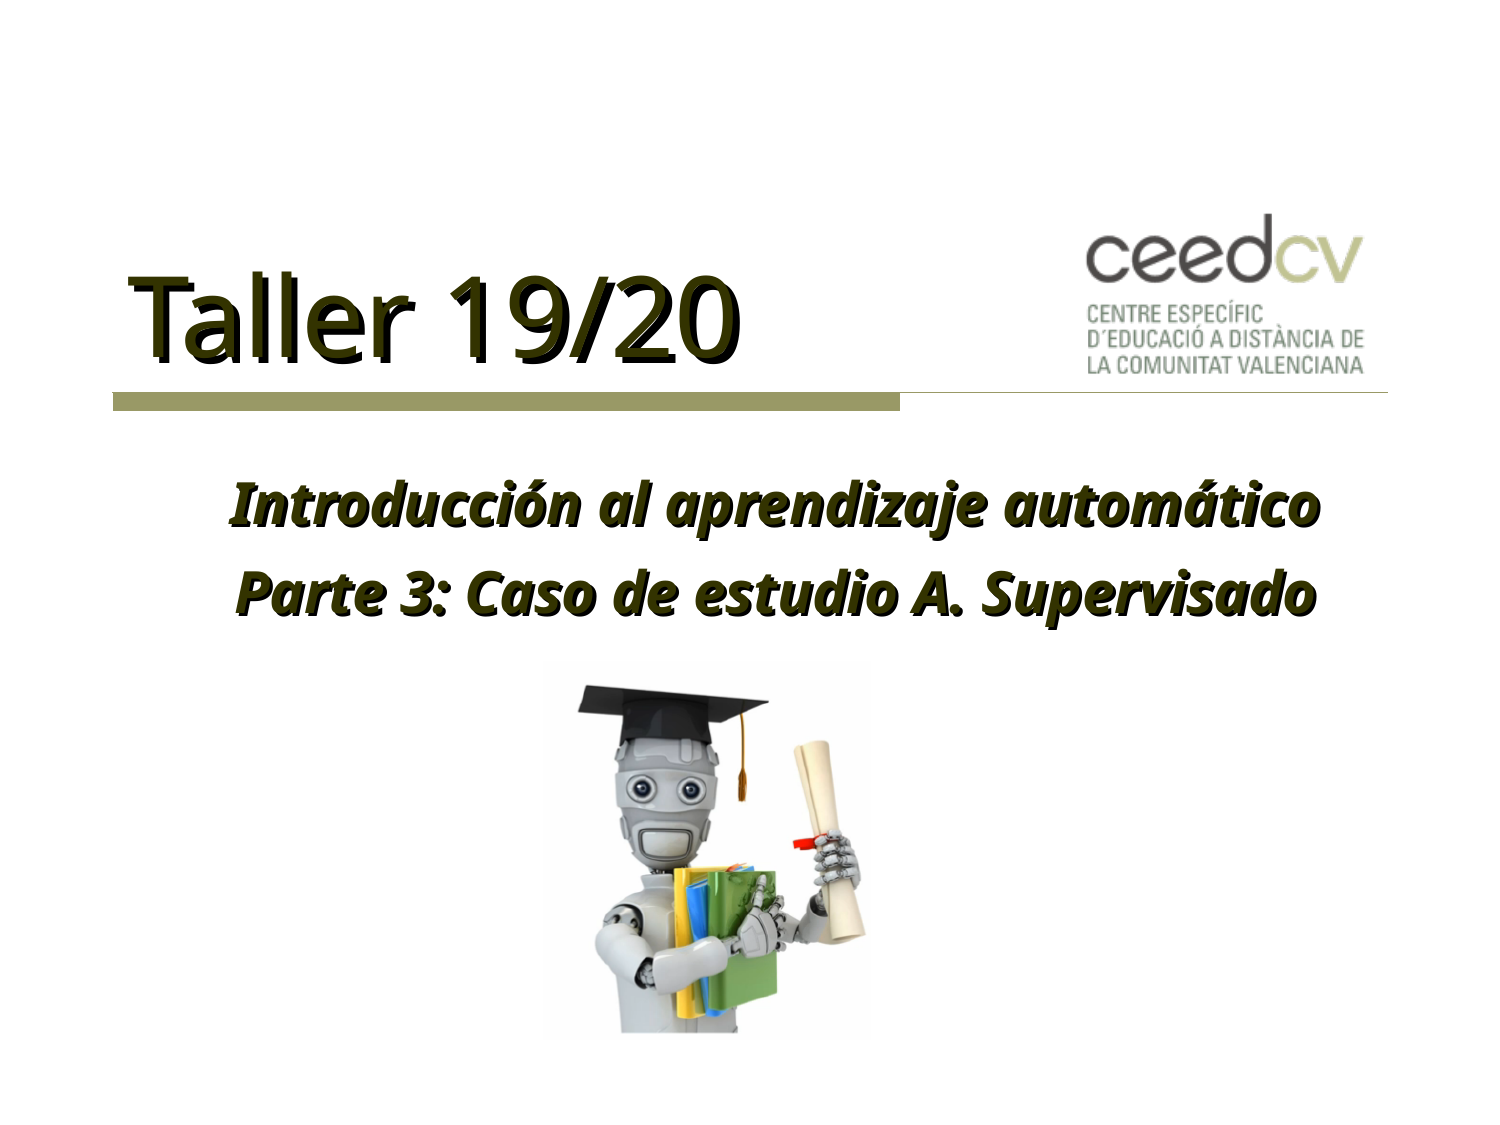

# Taller 19/20
Introducción al aprendizaje automático
Parte 3: Caso de estudio A. Supervisado